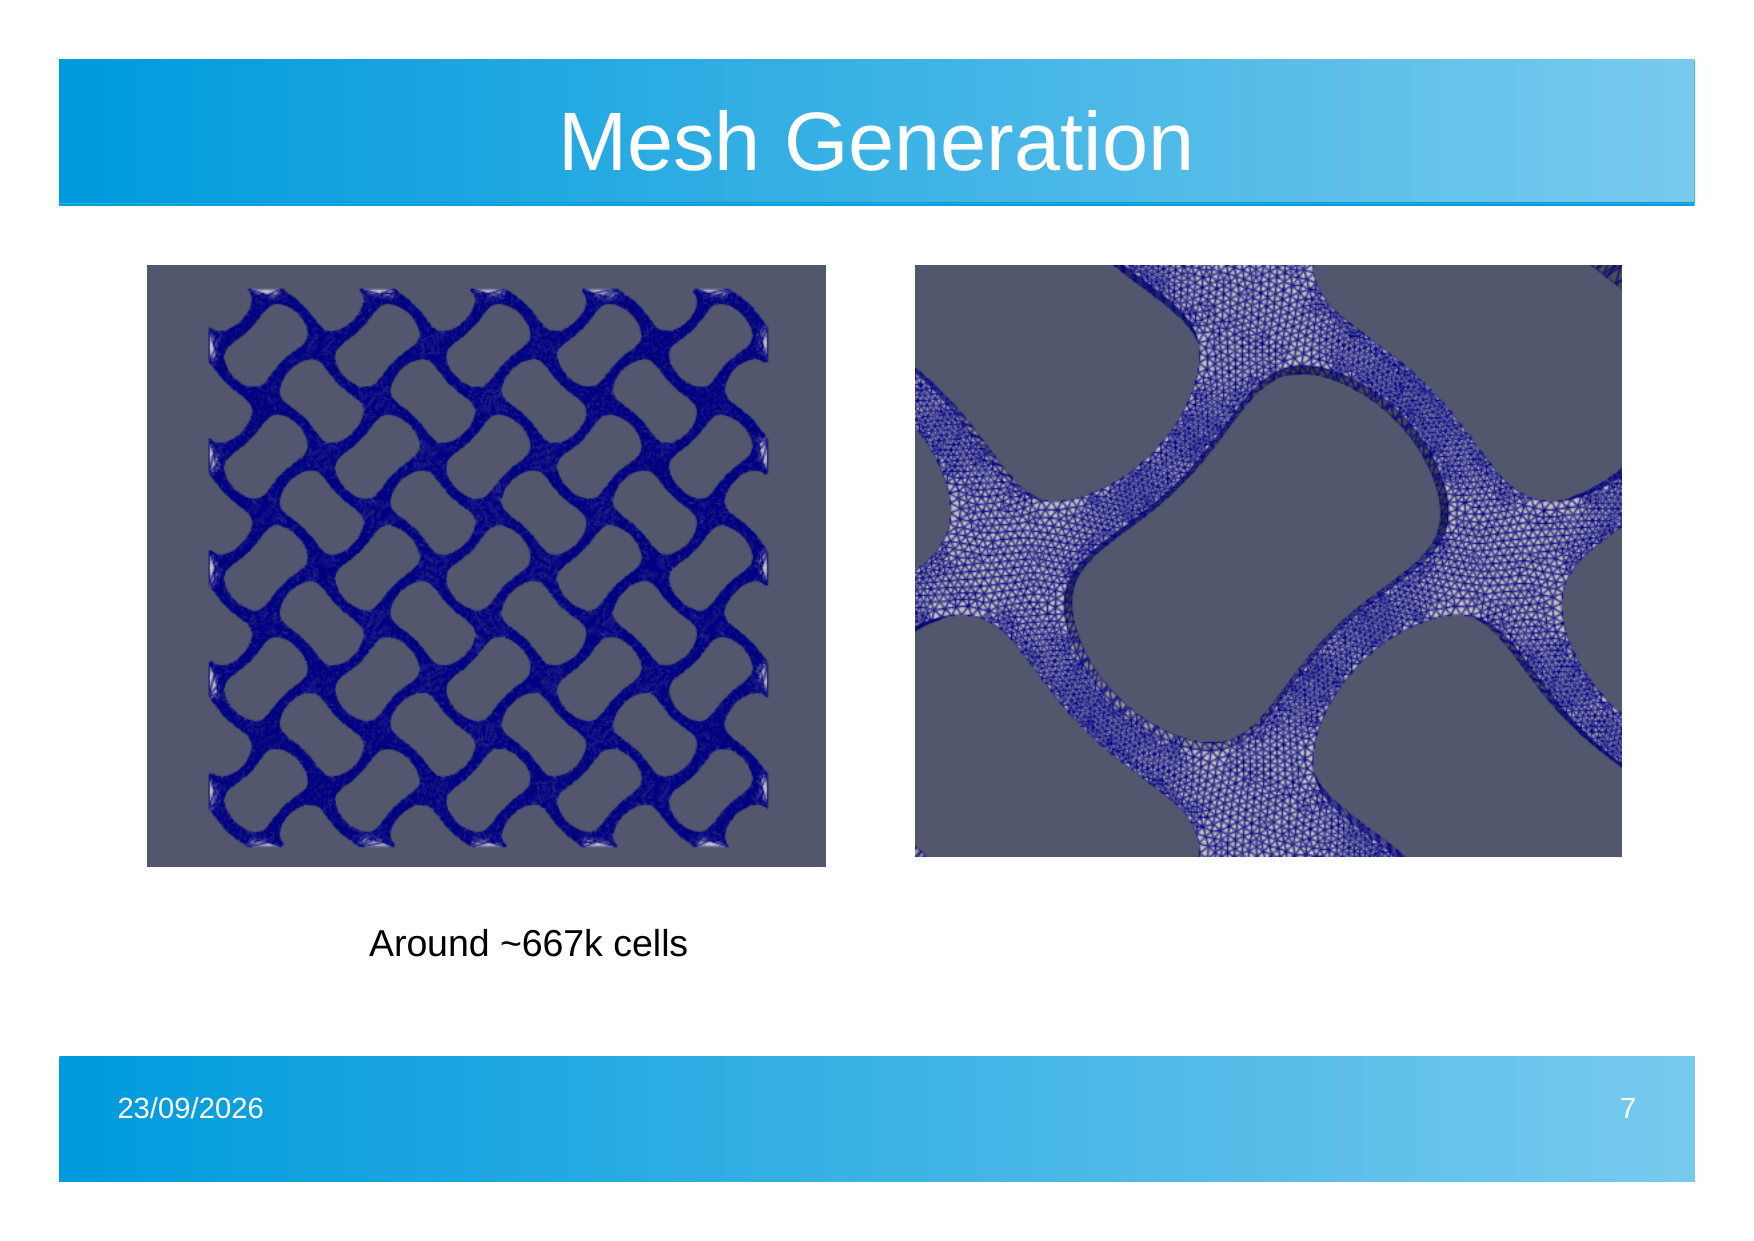

# Mesh Generation
Around ~667k cells
7